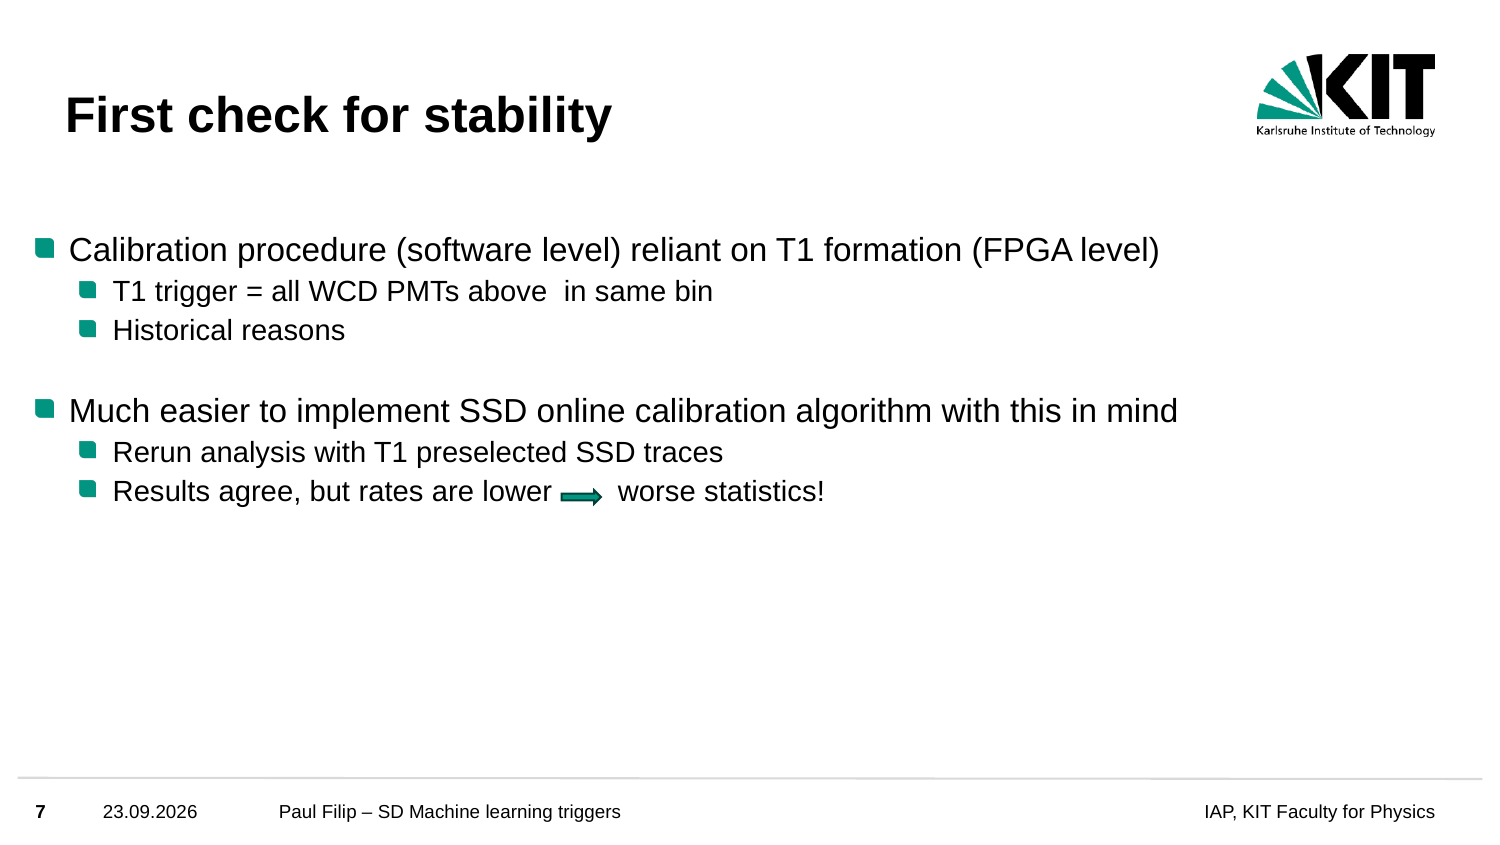

# First check for stability
Calibration procedure (software level) reliant on T1 formation (FPGA level)
T1 trigger = all WCD PMTs above in same bin
Historical reasons
Much easier to implement SSD online calibration algorithm with this in mind
Rerun analysis with T1 preselected SSD traces
Results agree, but rates are lower worse statistics!